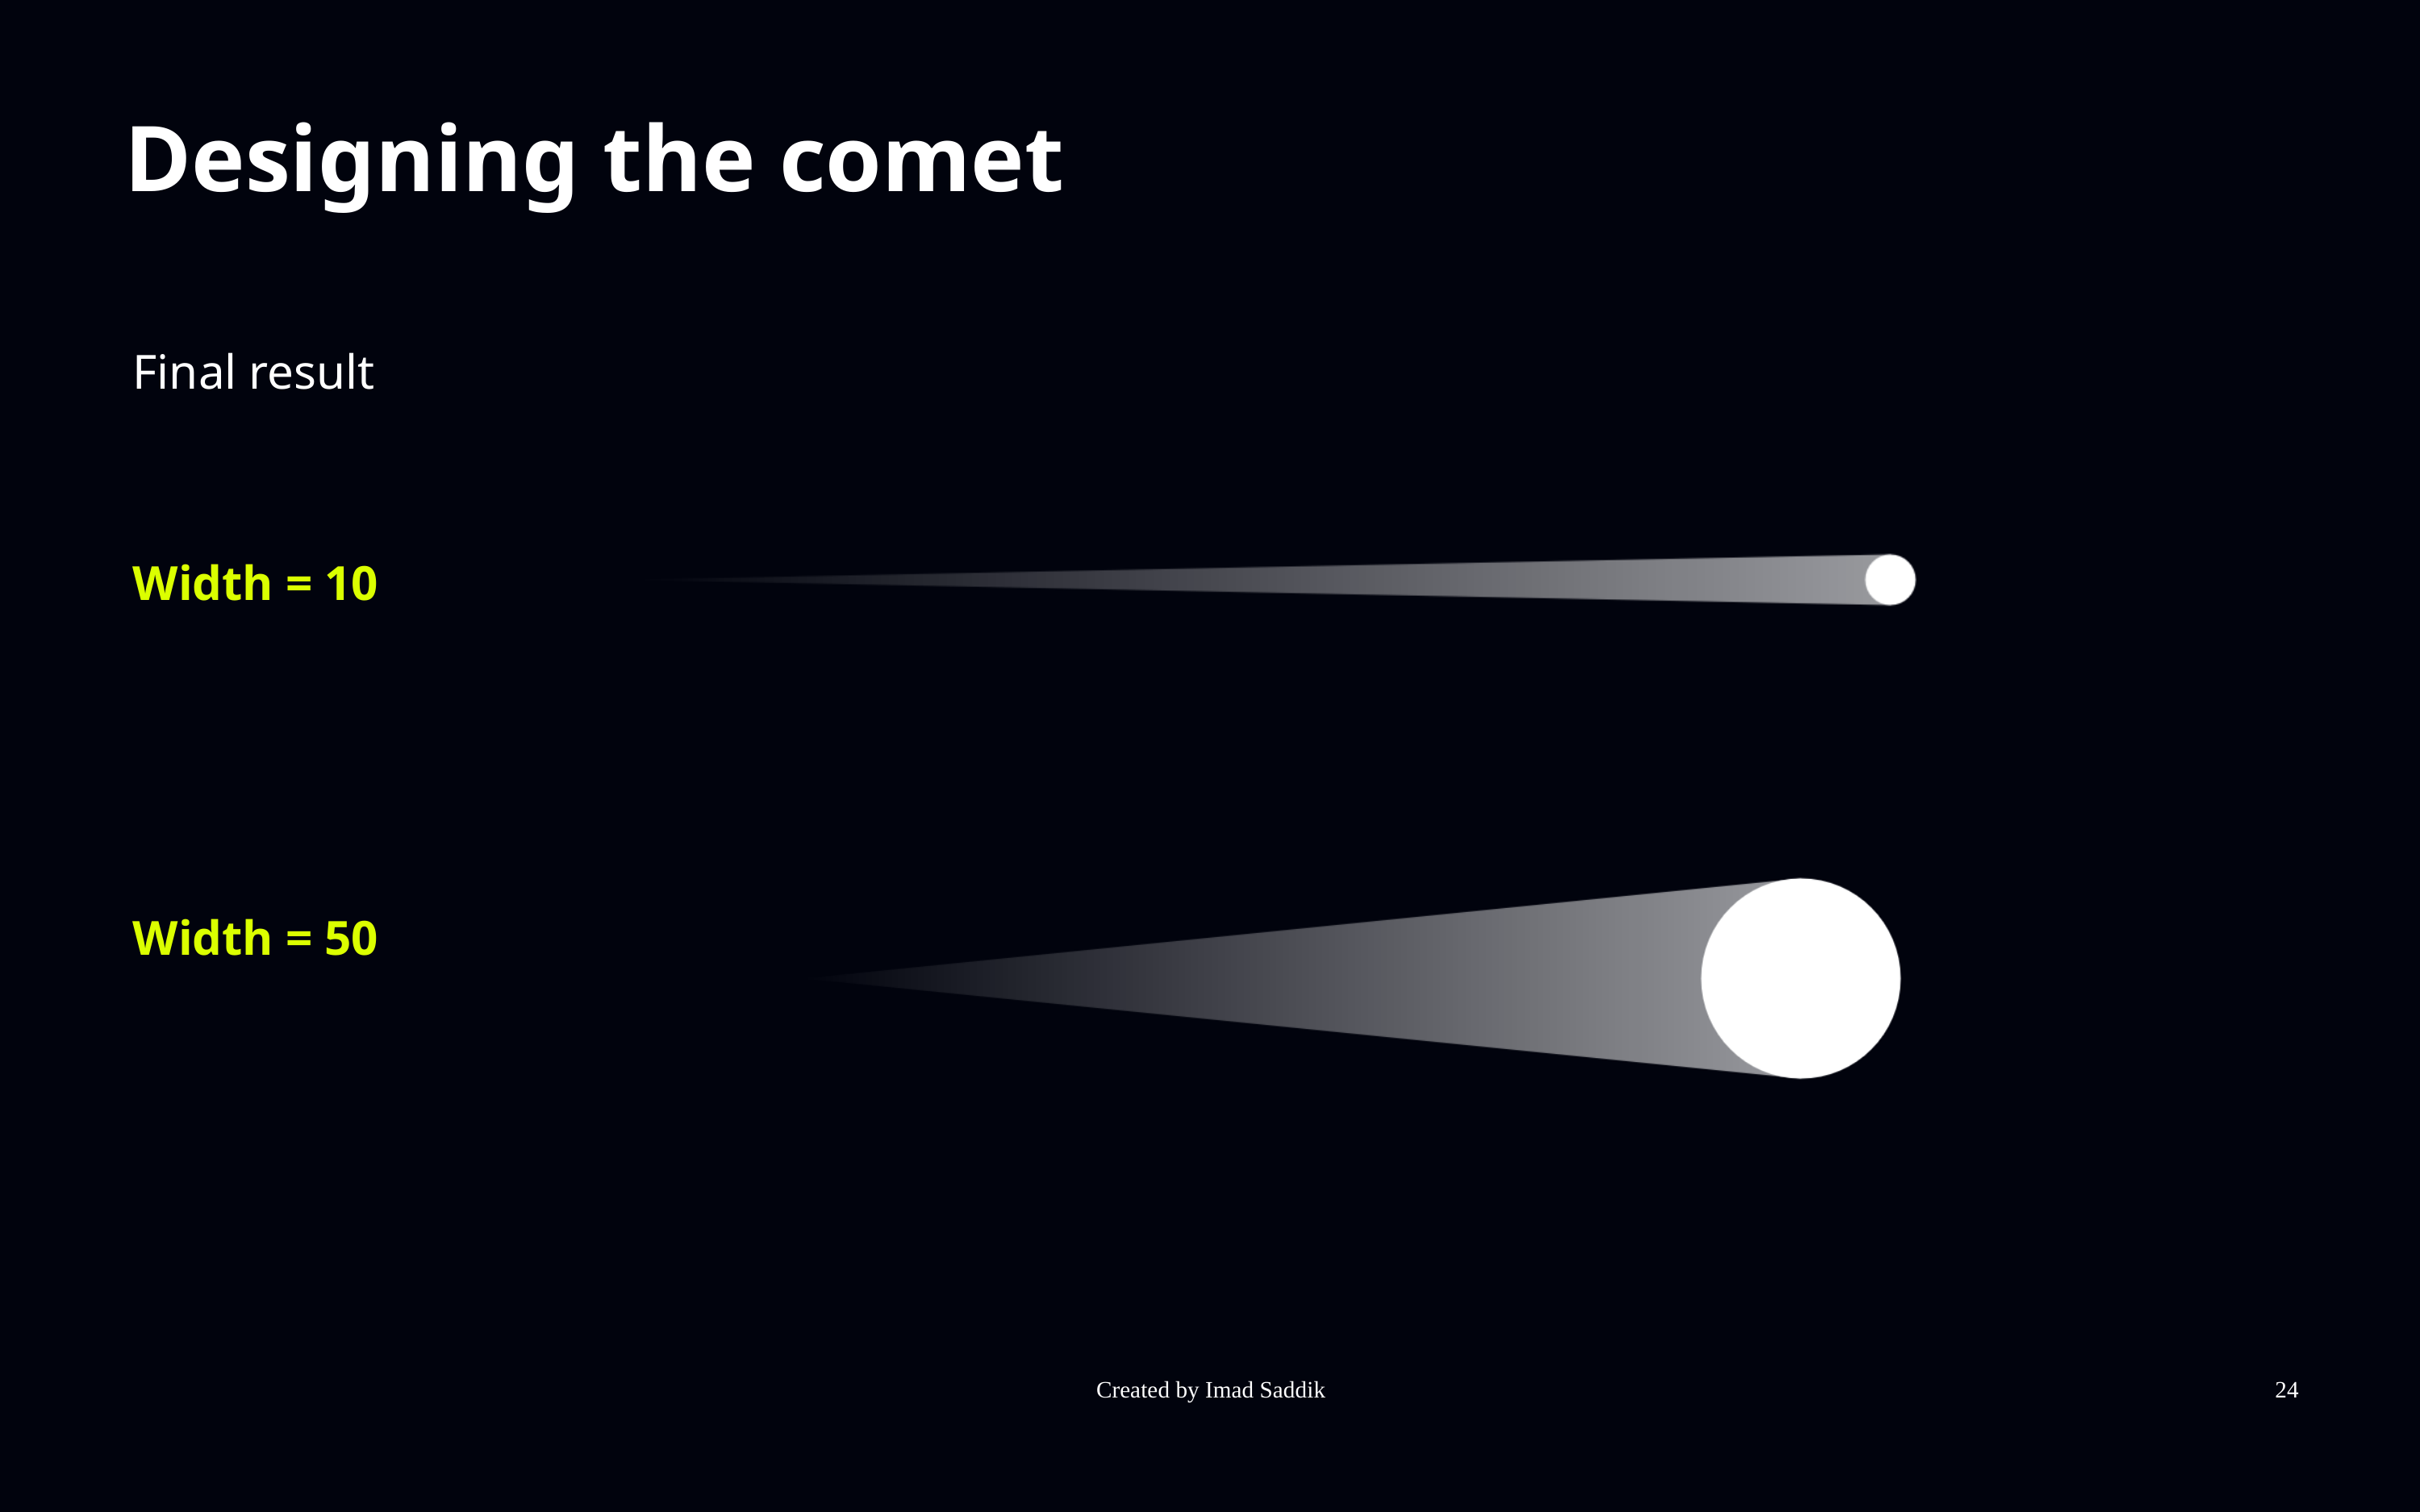

Designing the comet
Final result
Width = 10
Width = 50
Created by Imad Saddik
24